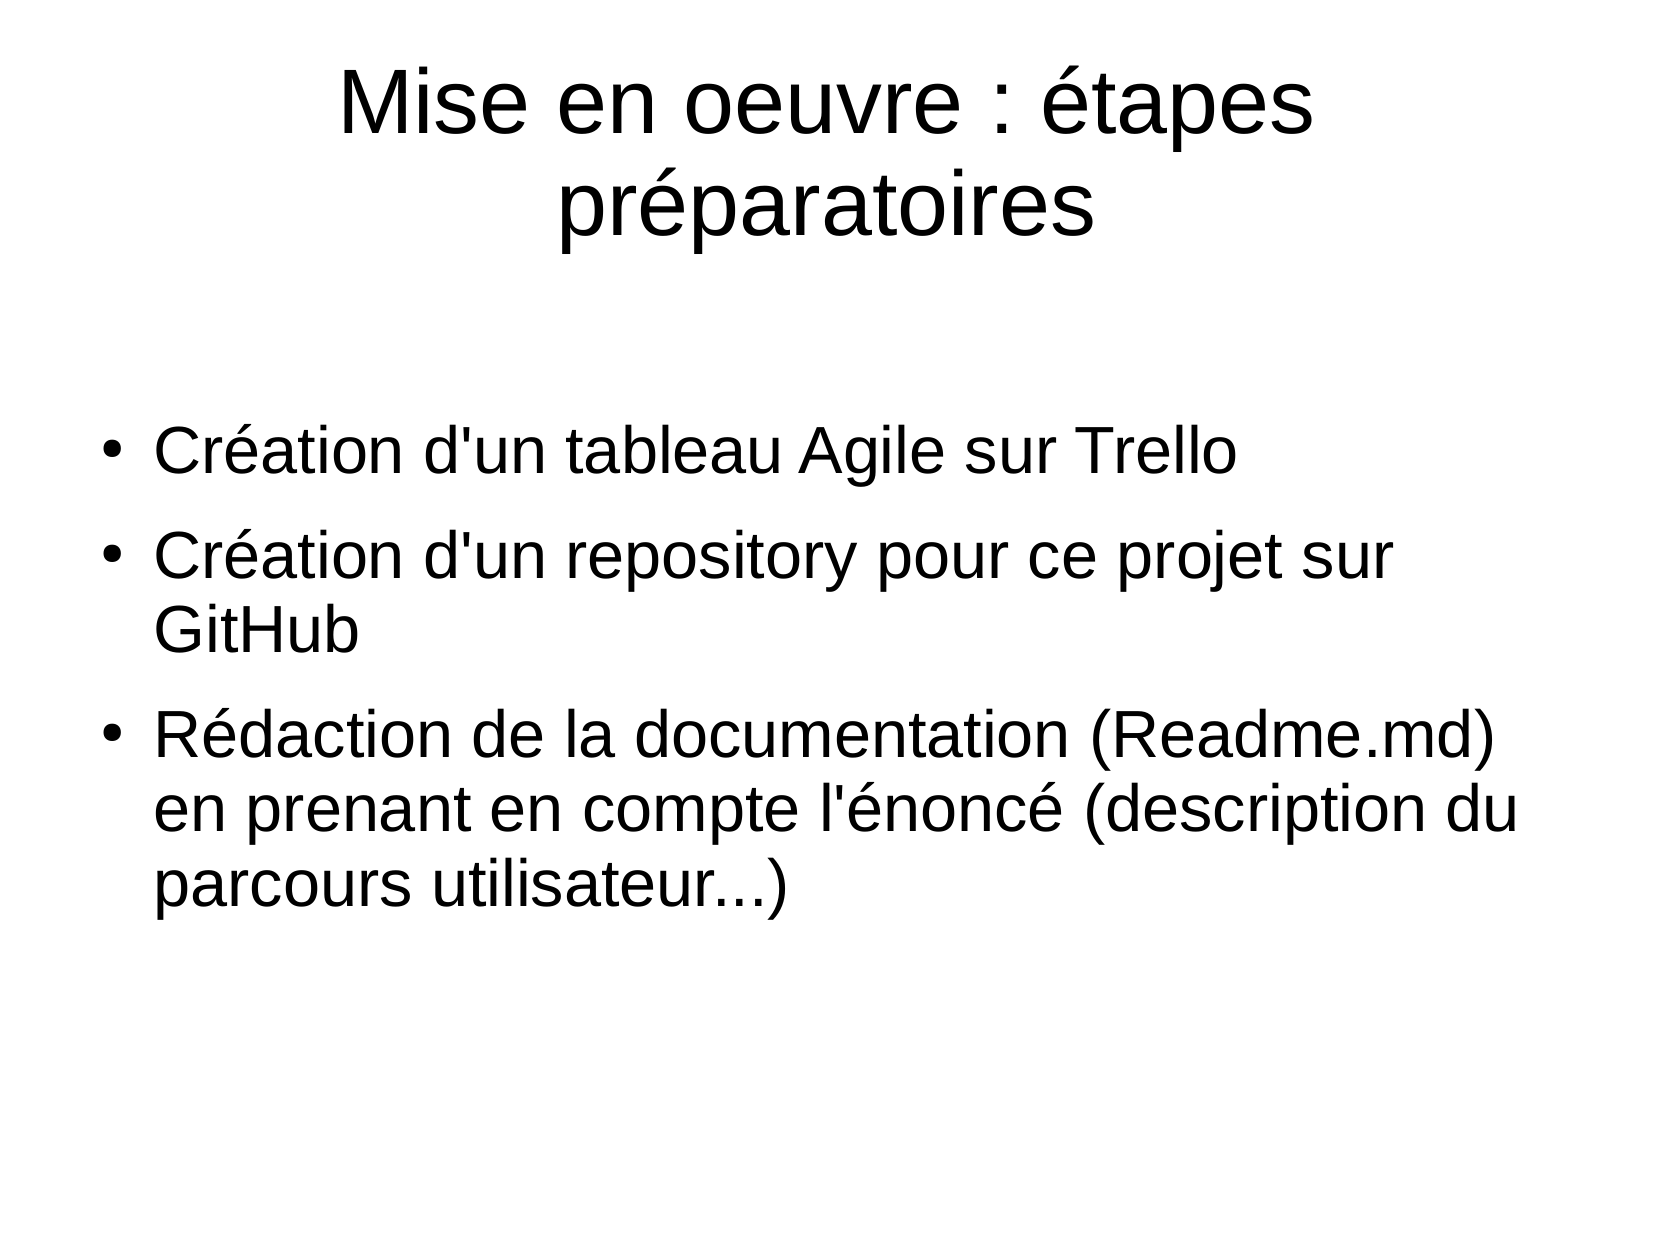

# Mise en oeuvre : étapes préparatoires
Création d'un tableau Agile sur Trello
Création d'un repository pour ce projet sur GitHub
Rédaction de la documentation (Readme.md) en prenant en compte l'énoncé (description du parcours utilisateur...)